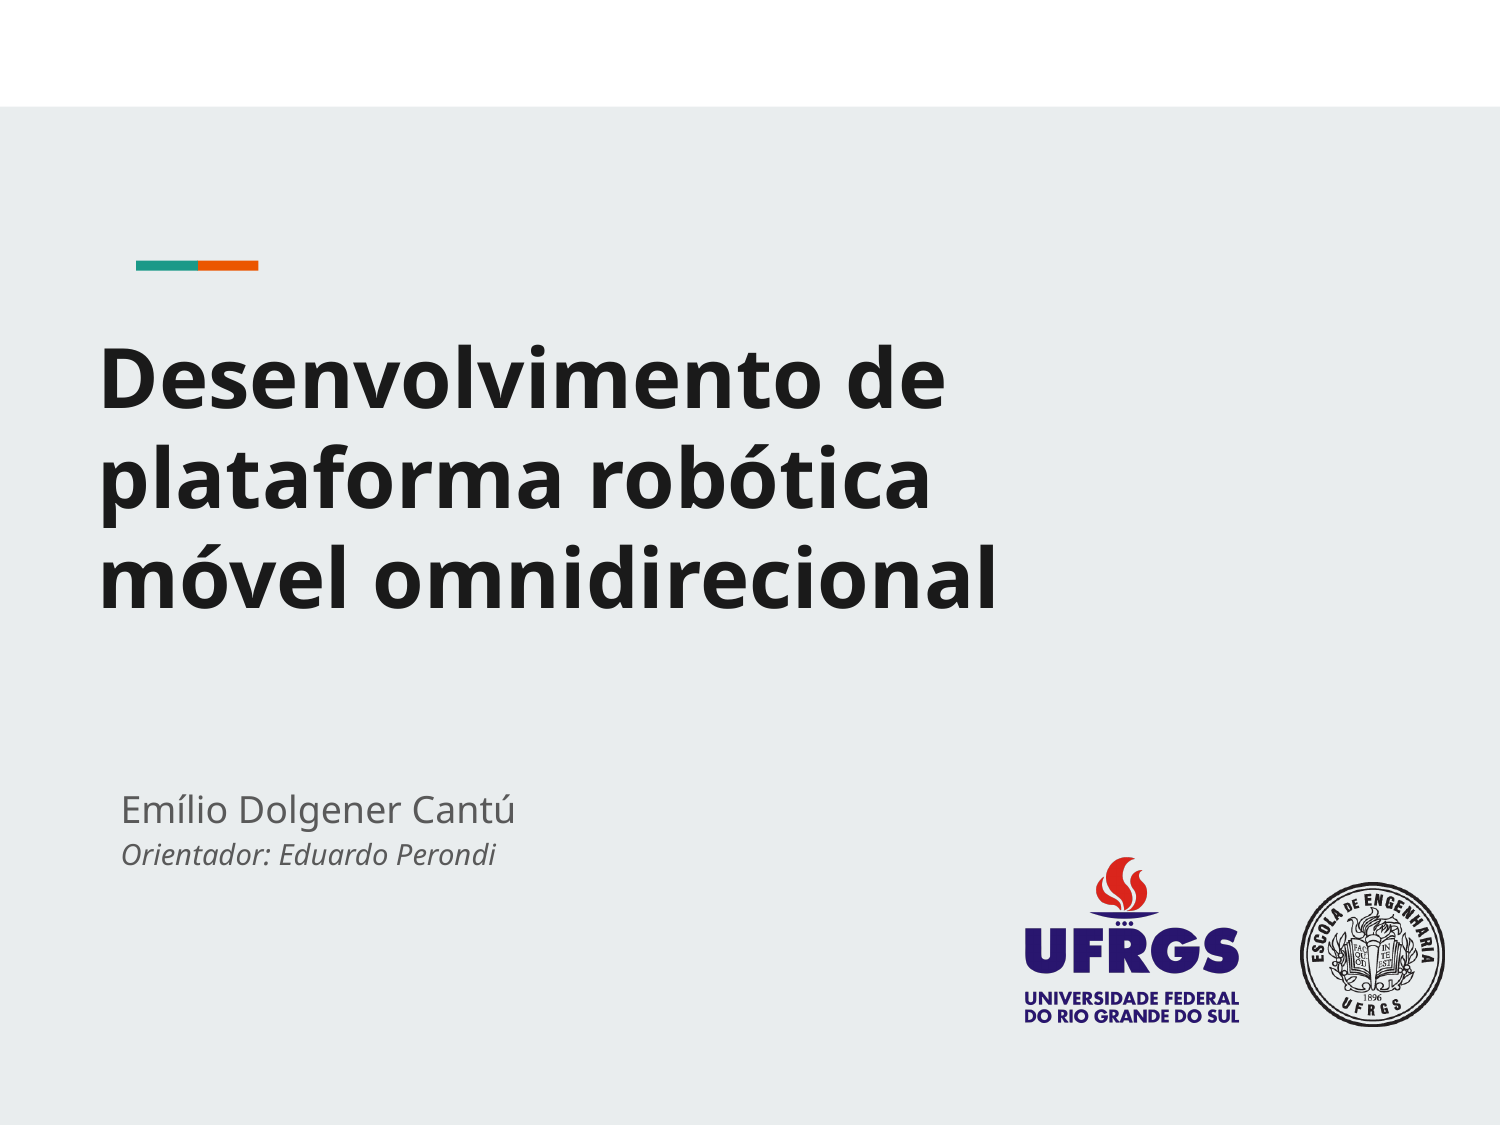

# Desenvolvimento de plataforma robótica móvel omnidirecional
Emílio Dolgener Cantú
Orientador: Eduardo Perondi